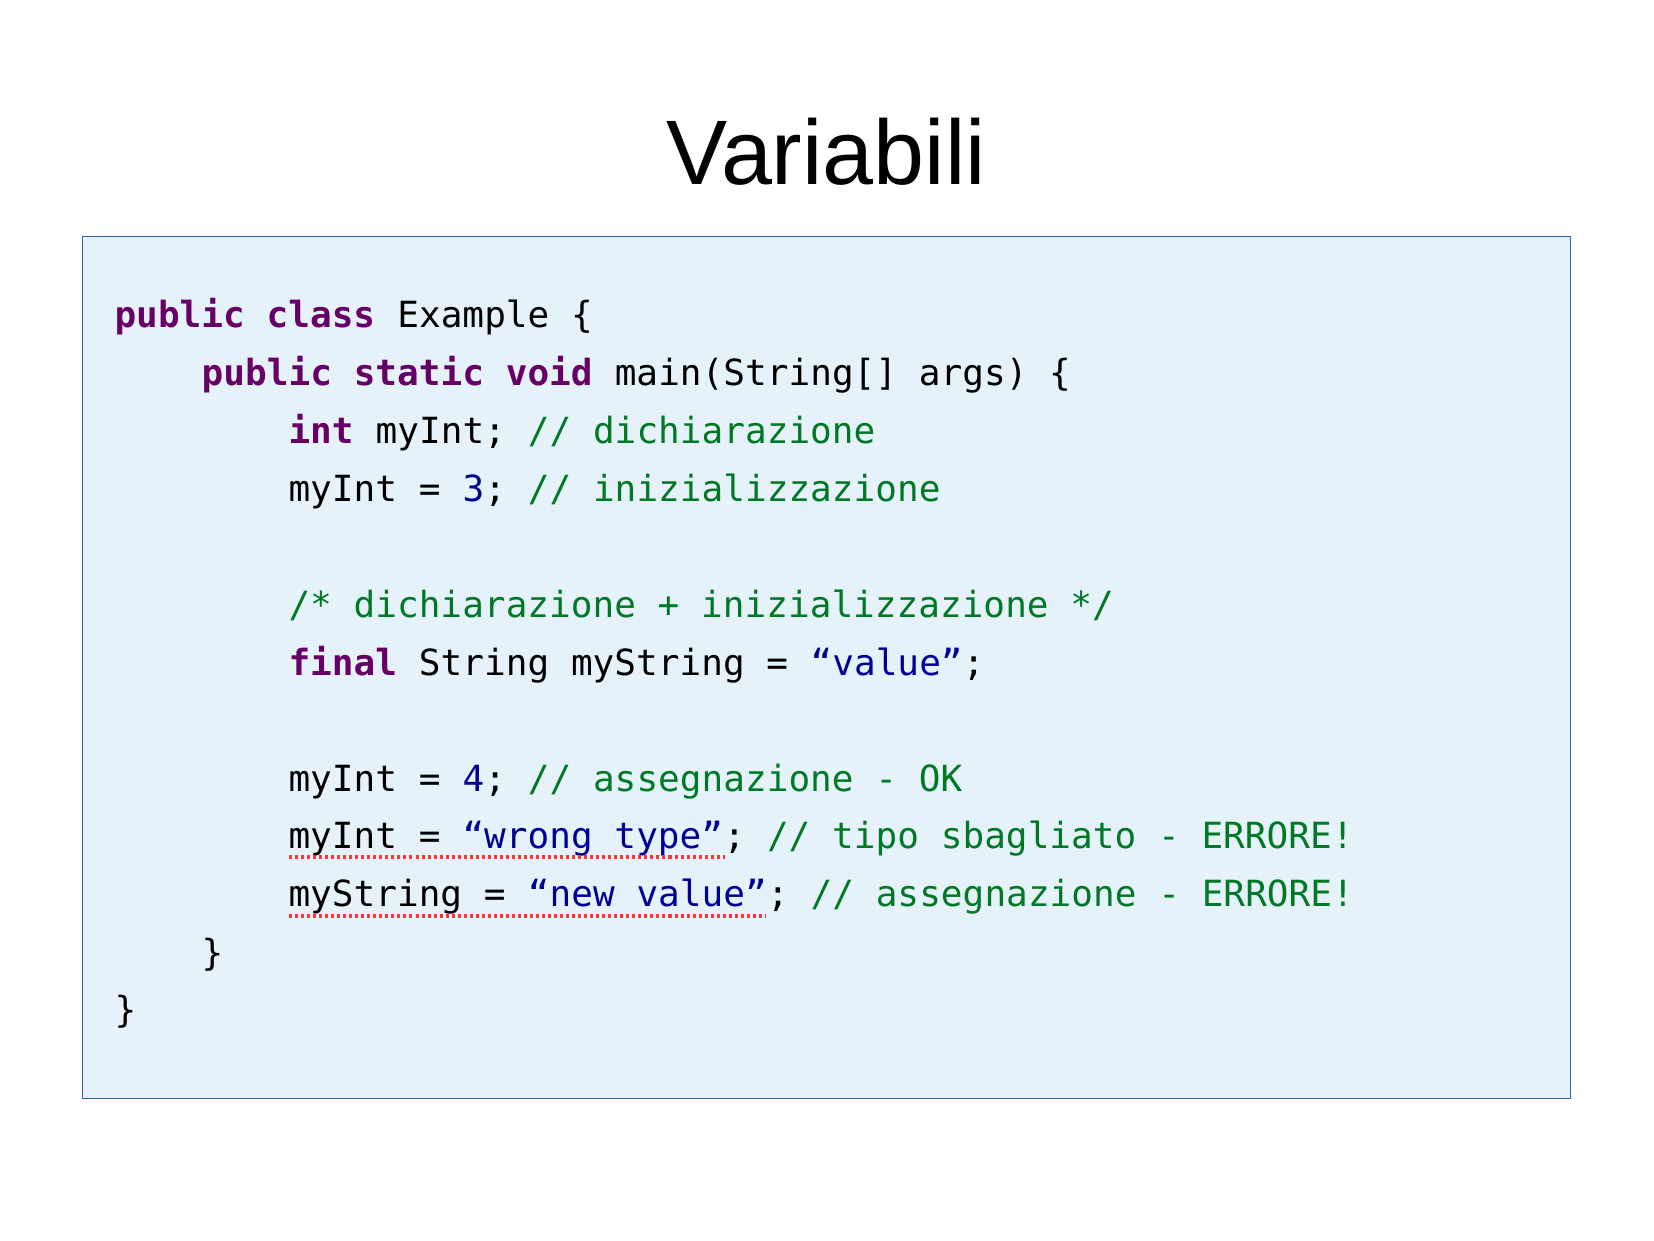

# Variabili
public class Example {
 public static void main(String[] args) {
 int myInt; // dichiarazione
 myInt = 3; // inizializzazione
 /* dichiarazione + inizializzazione */
 final String myString = “value”;
 myInt = 4; // assegnazione - OK
 myInt = “wrong type”; // tipo sbagliato - ERRORE!
 myString = “new value”; // assegnazione - ERRORE!
 }
}